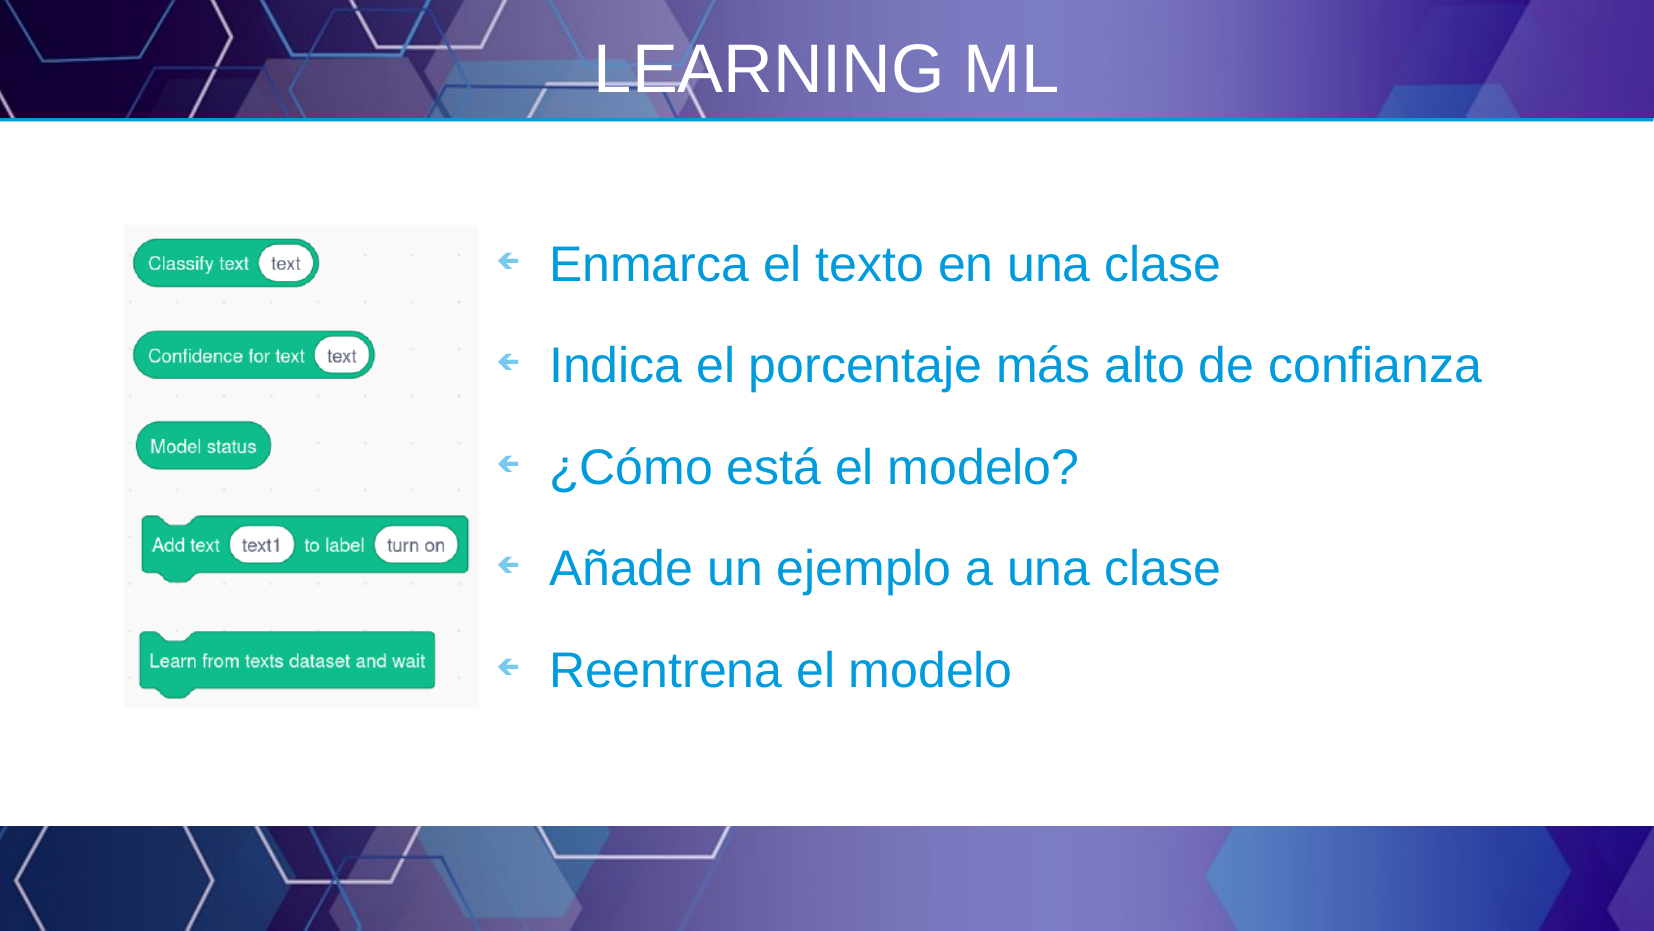

# LEARNING ML
Enmarca el texto en una clase
Indica el porcentaje más alto de confianza
¿Cómo está el modelo?
Añade un ejemplo a una clase
Reentrena el modelo
16